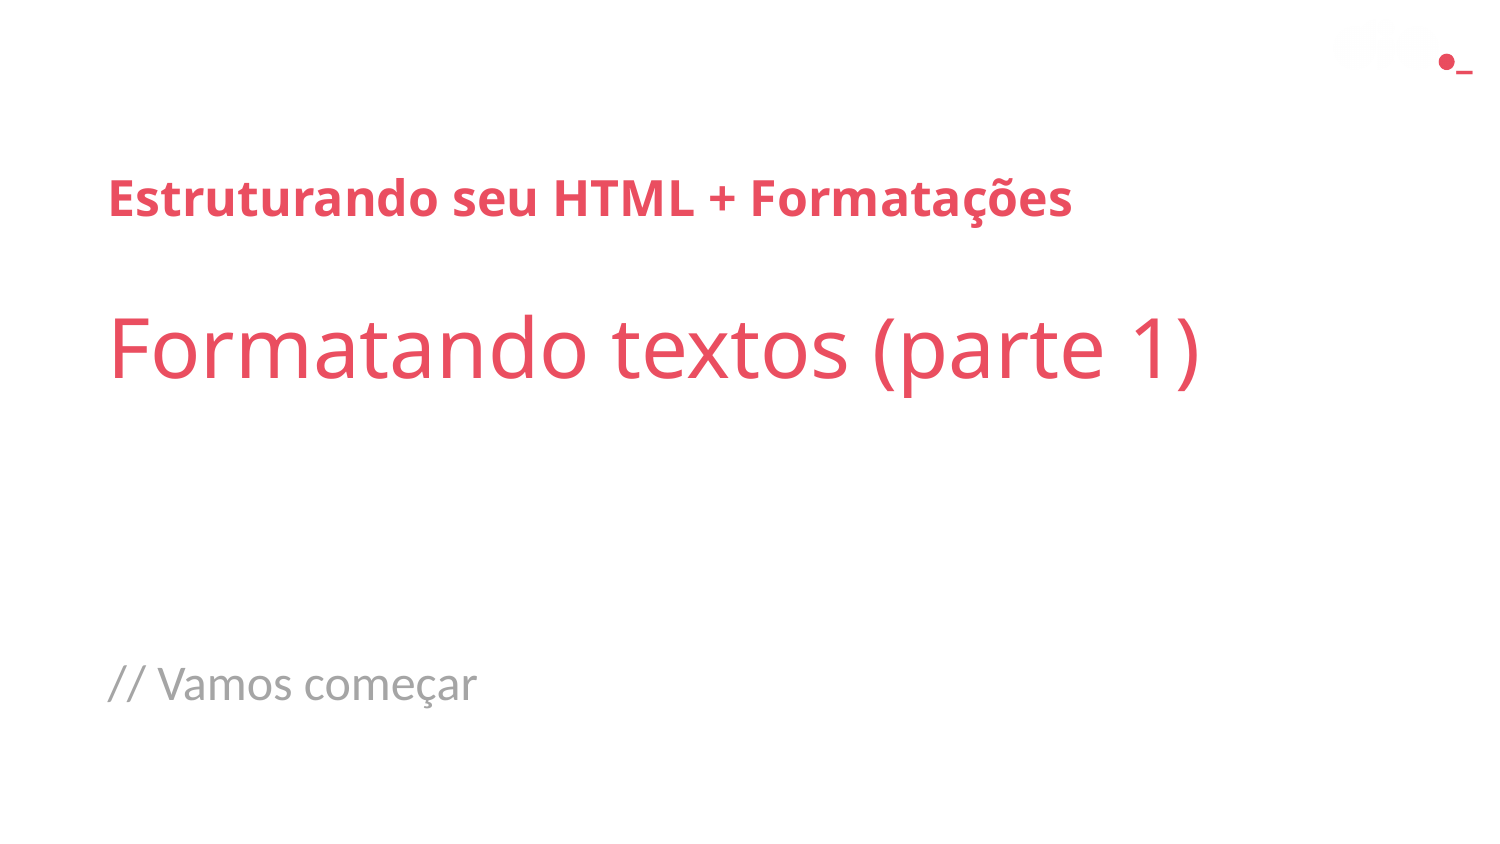

Estruturando seu HTML + Formatações
Formatando textos (parte 1)
// Vamos começar